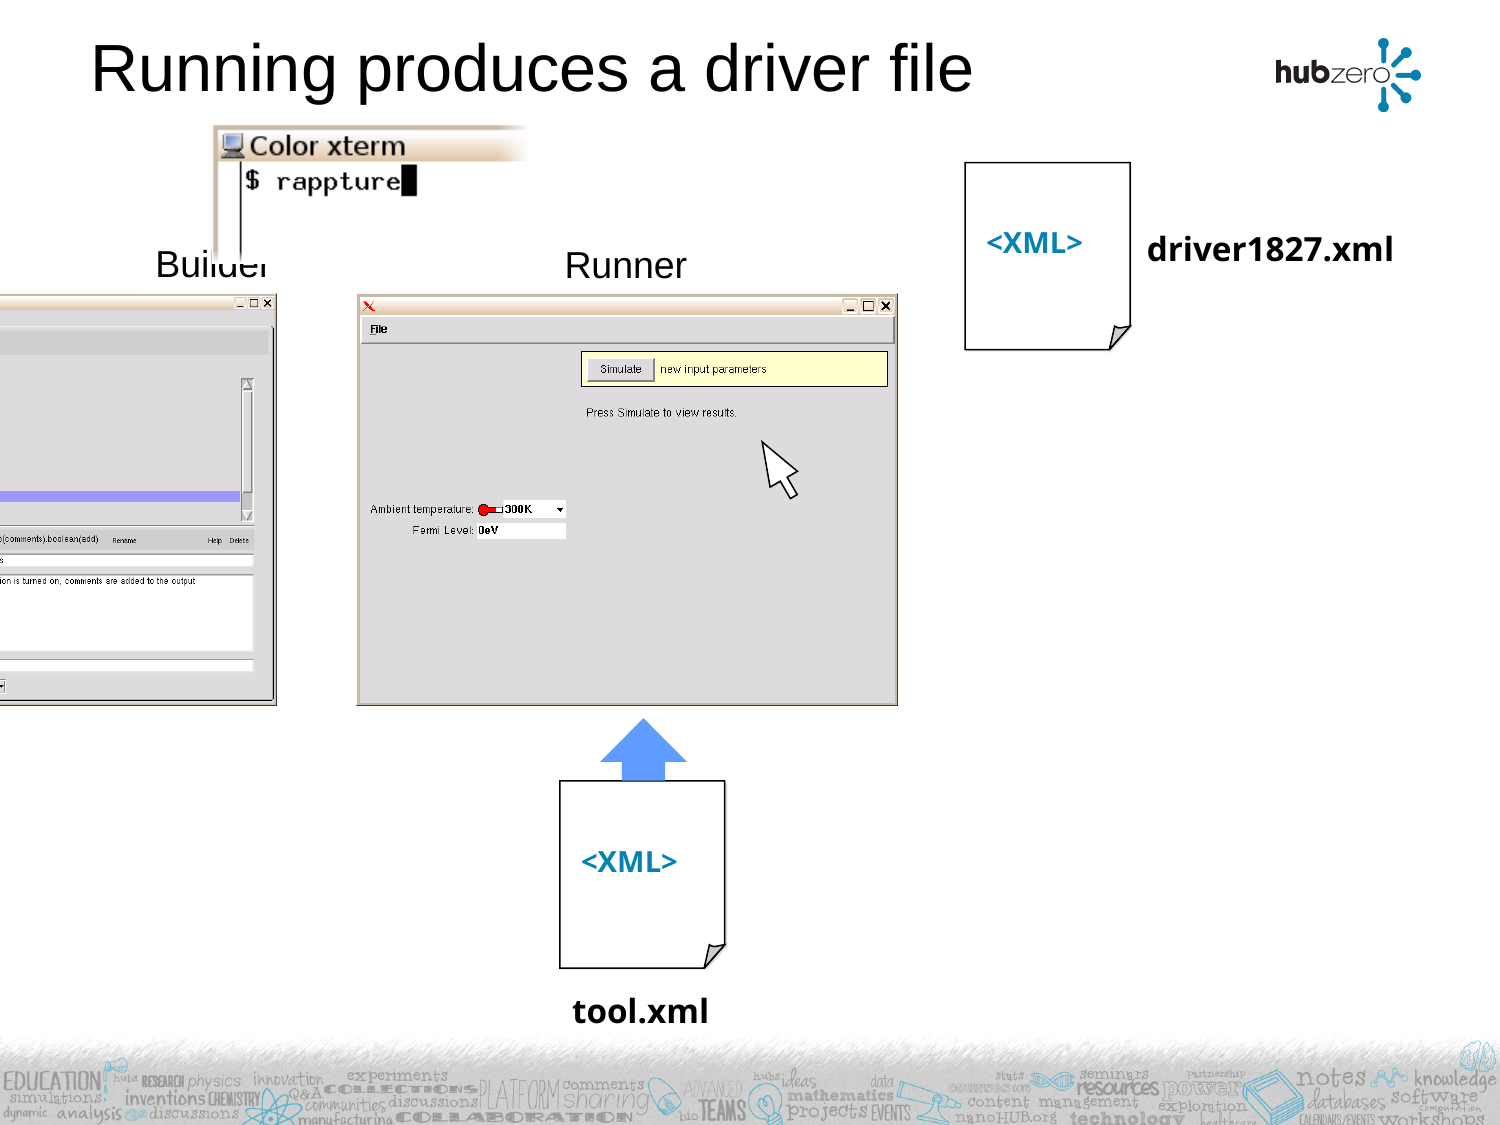

Running produces a driver file
<XML>
driver1827.xml
Builder
Runner
<XML>
tool.xml